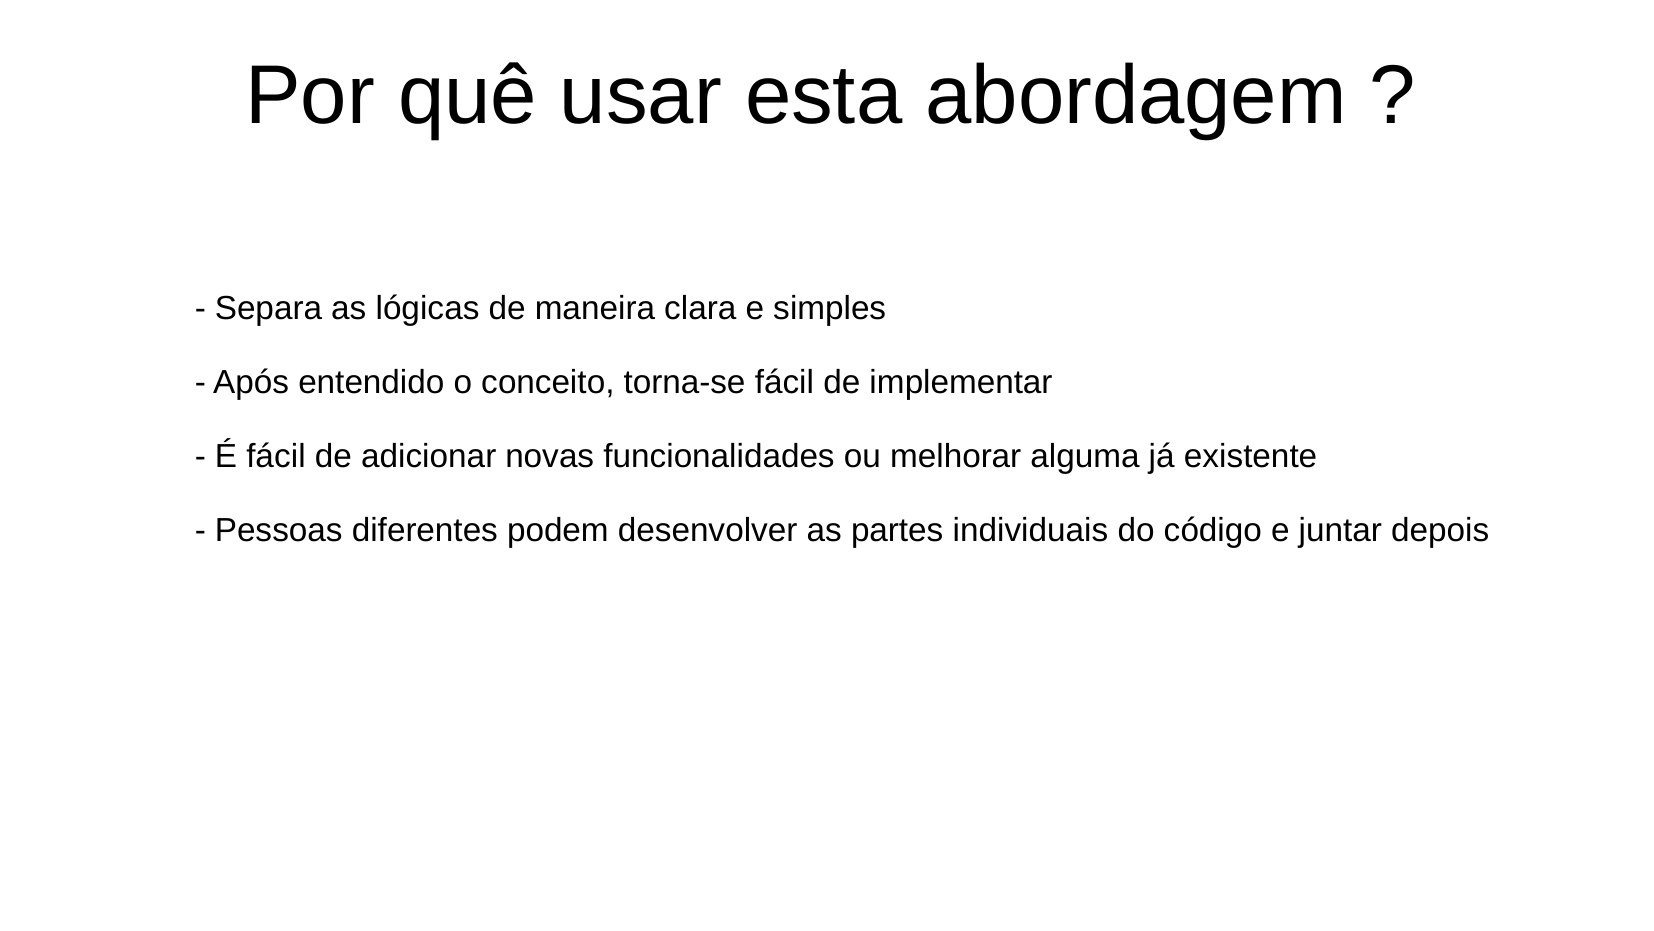

# Por quê usar esta abordagem ?
- Separa as lógicas de maneira clara e simples
- Após entendido o conceito, torna-se fácil de implementar
- É fácil de adicionar novas funcionalidades ou melhorar alguma já existente
- Pessoas diferentes podem desenvolver as partes individuais do código e juntar depois